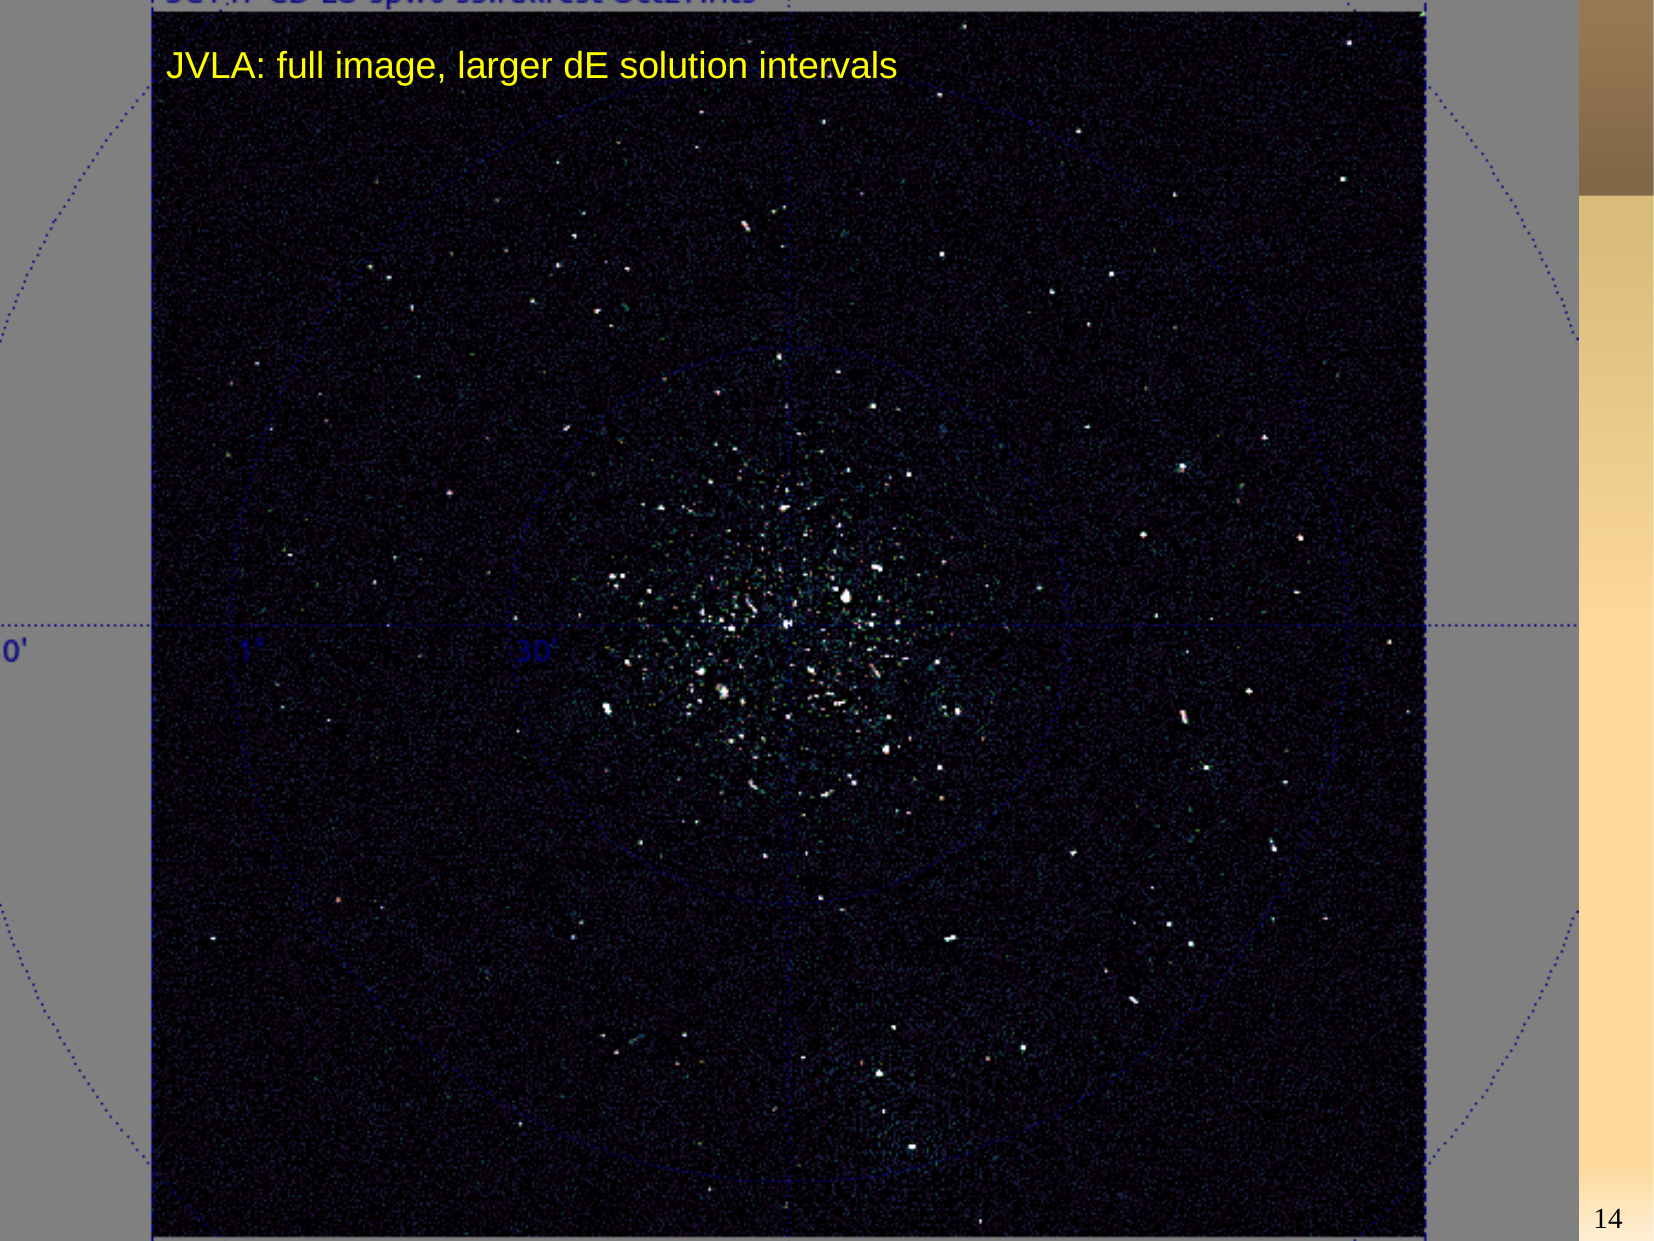

JVLA: full image, larger dE solution intervals
NRAO Algorithms Telecon
14/11/2013
14